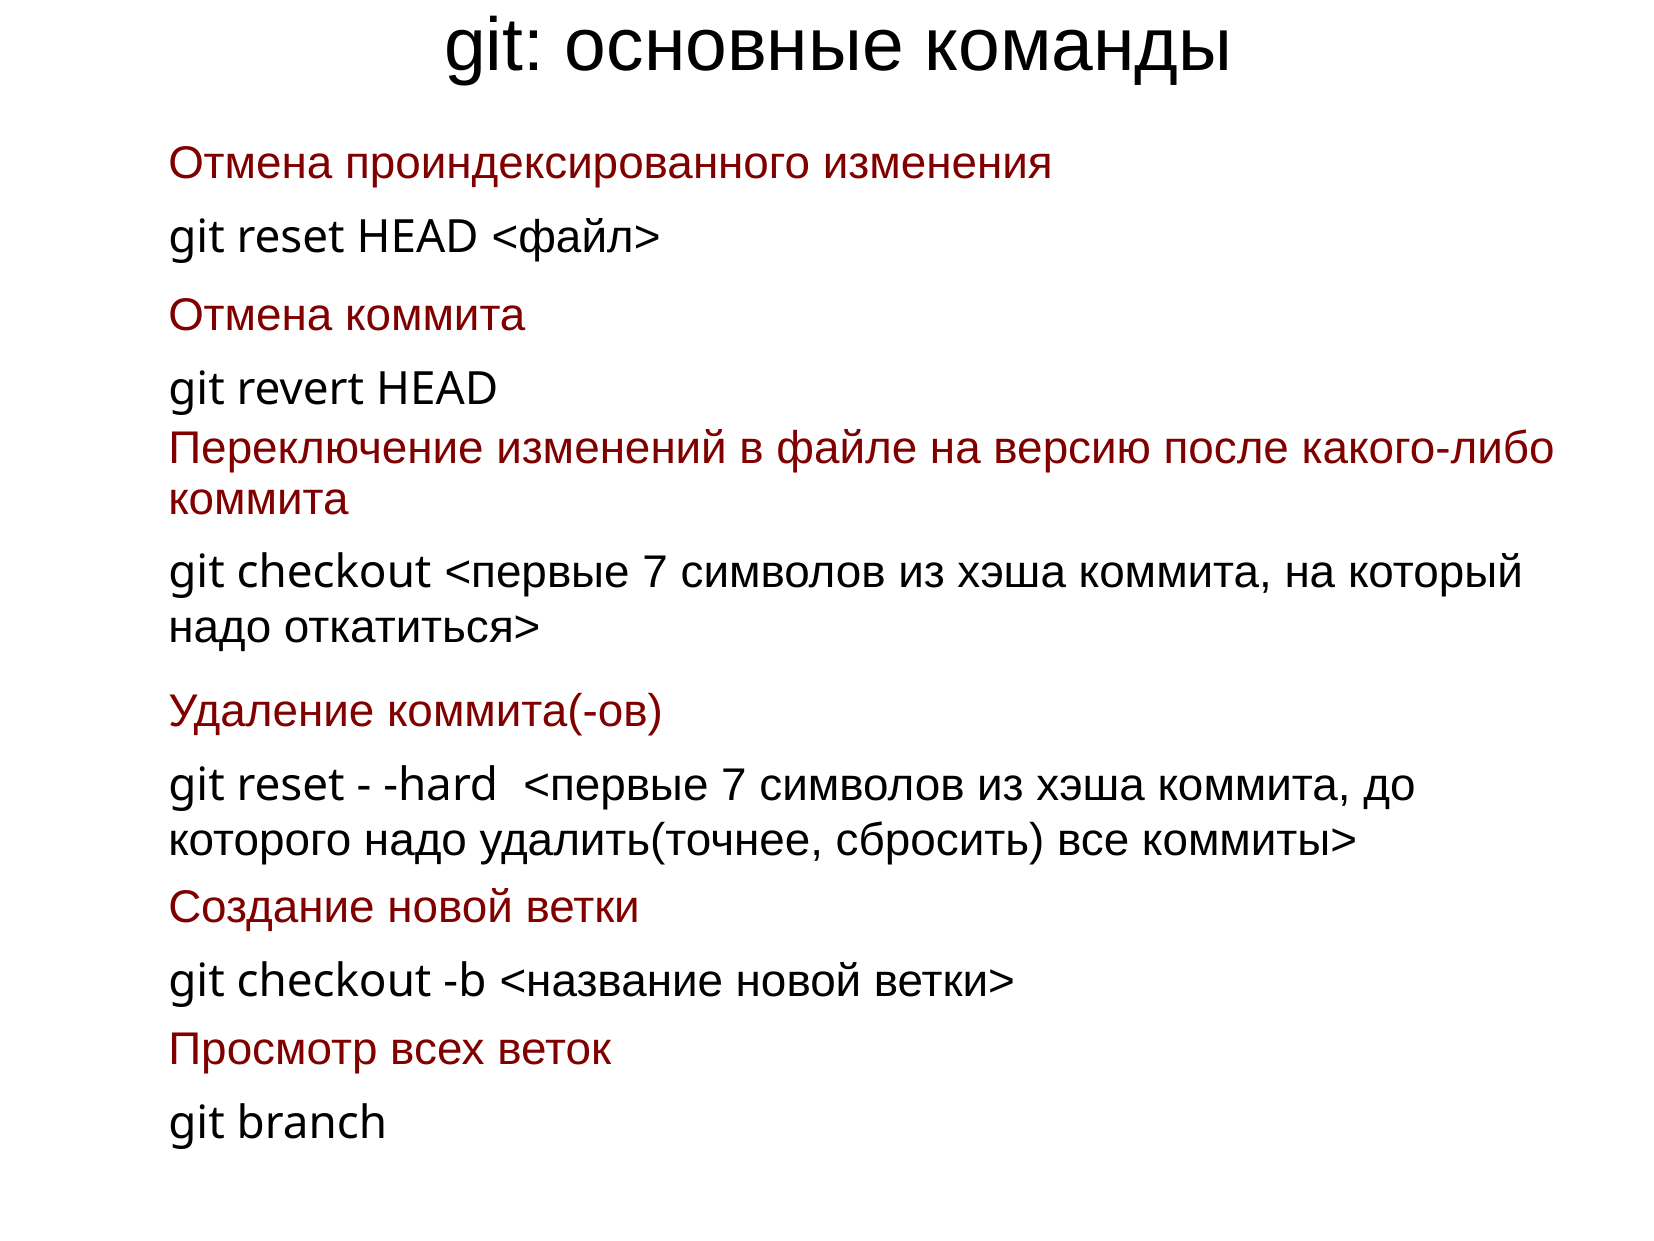

# git: основные команды
Отмена проиндексированного изменения
git reset HEAD <файл>
Отмена коммита
git revert HEAD
Переключение изменений в файле на версию после какого-либо коммита
git checkout <первые 7 символов из хэша коммита, на который надо откатиться>
Удаление коммита(-ов)
git reset - -hard <первые 7 символов из хэша коммита, до которого надо удалить(точнее, сбросить) все коммиты>
Создание новой ветки
git checkout -b <название новой ветки>
Просмотр всех веток
git branch